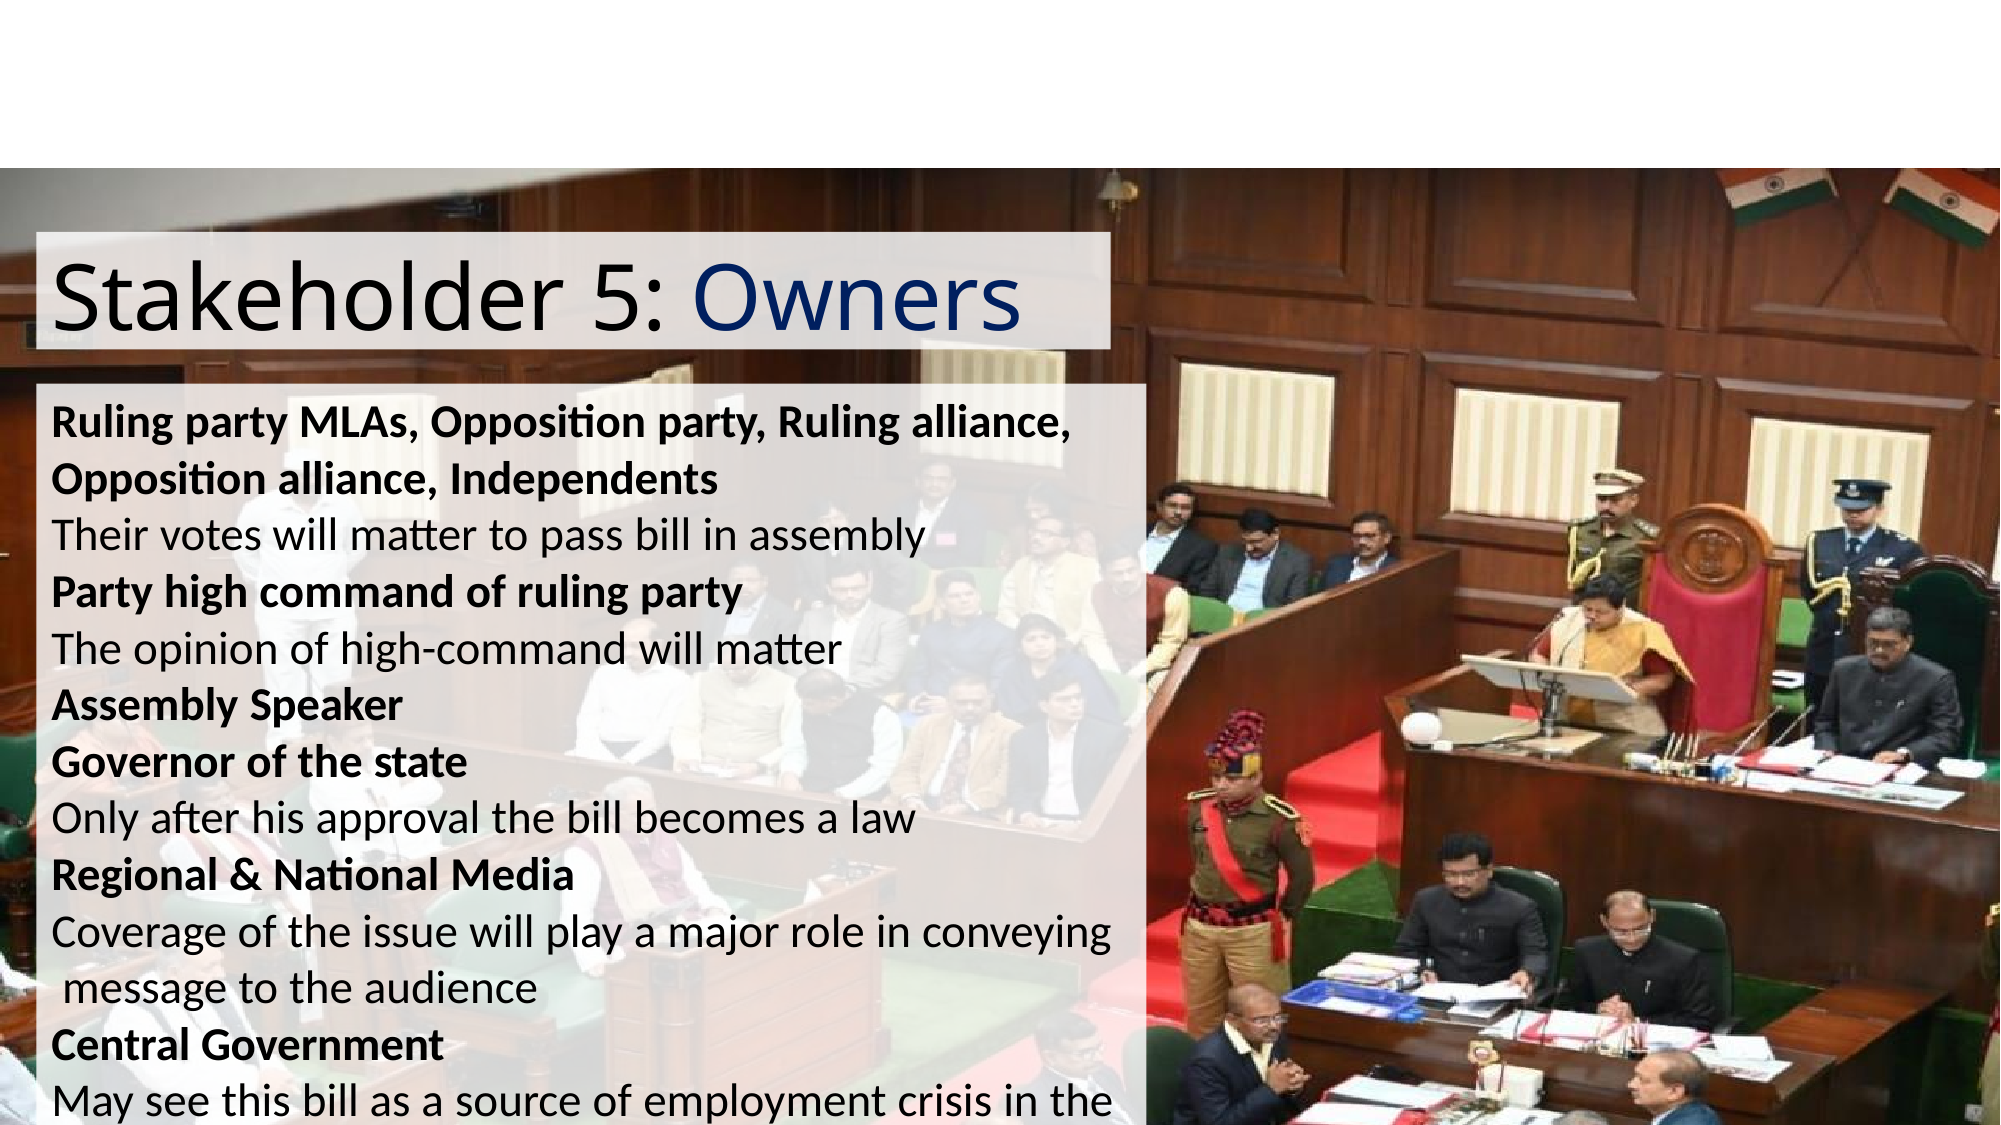

# Stakeholder 5: Owners
Ruling party MLAs, Opposition party, Ruling alliance,
Opposition alliance, Independents
Their votes will matter to pass bill in assembly
Party high command of ruling party
The opinion of high-command will matter
Assembly Speaker Governor of the state
Only after his approval the bill becomes a law
Regional & National Media
Coverage of the issue will play a major role in conveying message to the audience
Central Government
May see this bill as a source of employment crisis in the
state